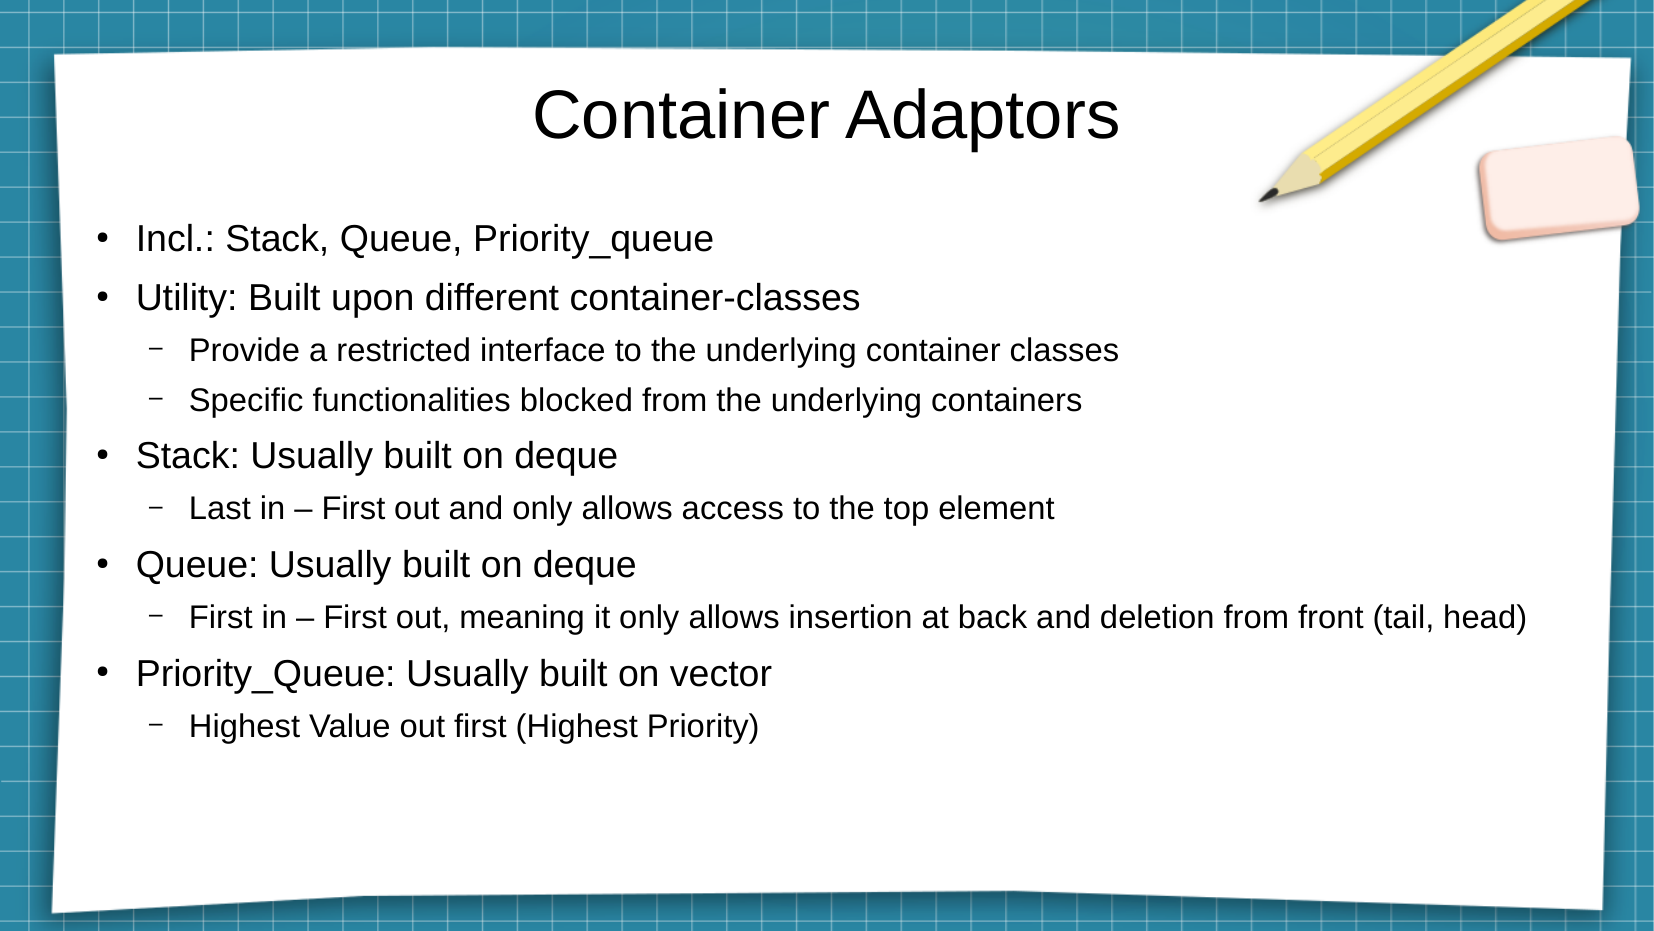

# Container Adaptors
Incl.: Stack, Queue, Priority_queue
Utility: Built upon different container-classes
Provide a restricted interface to the underlying container classes
Specific functionalities blocked from the underlying containers
Stack: Usually built on deque
Last in – First out and only allows access to the top element
Queue: Usually built on deque
First in – First out, meaning it only allows insertion at back and deletion from front (tail, head)
Priority_Queue: Usually built on vector
Highest Value out first (Highest Priority)